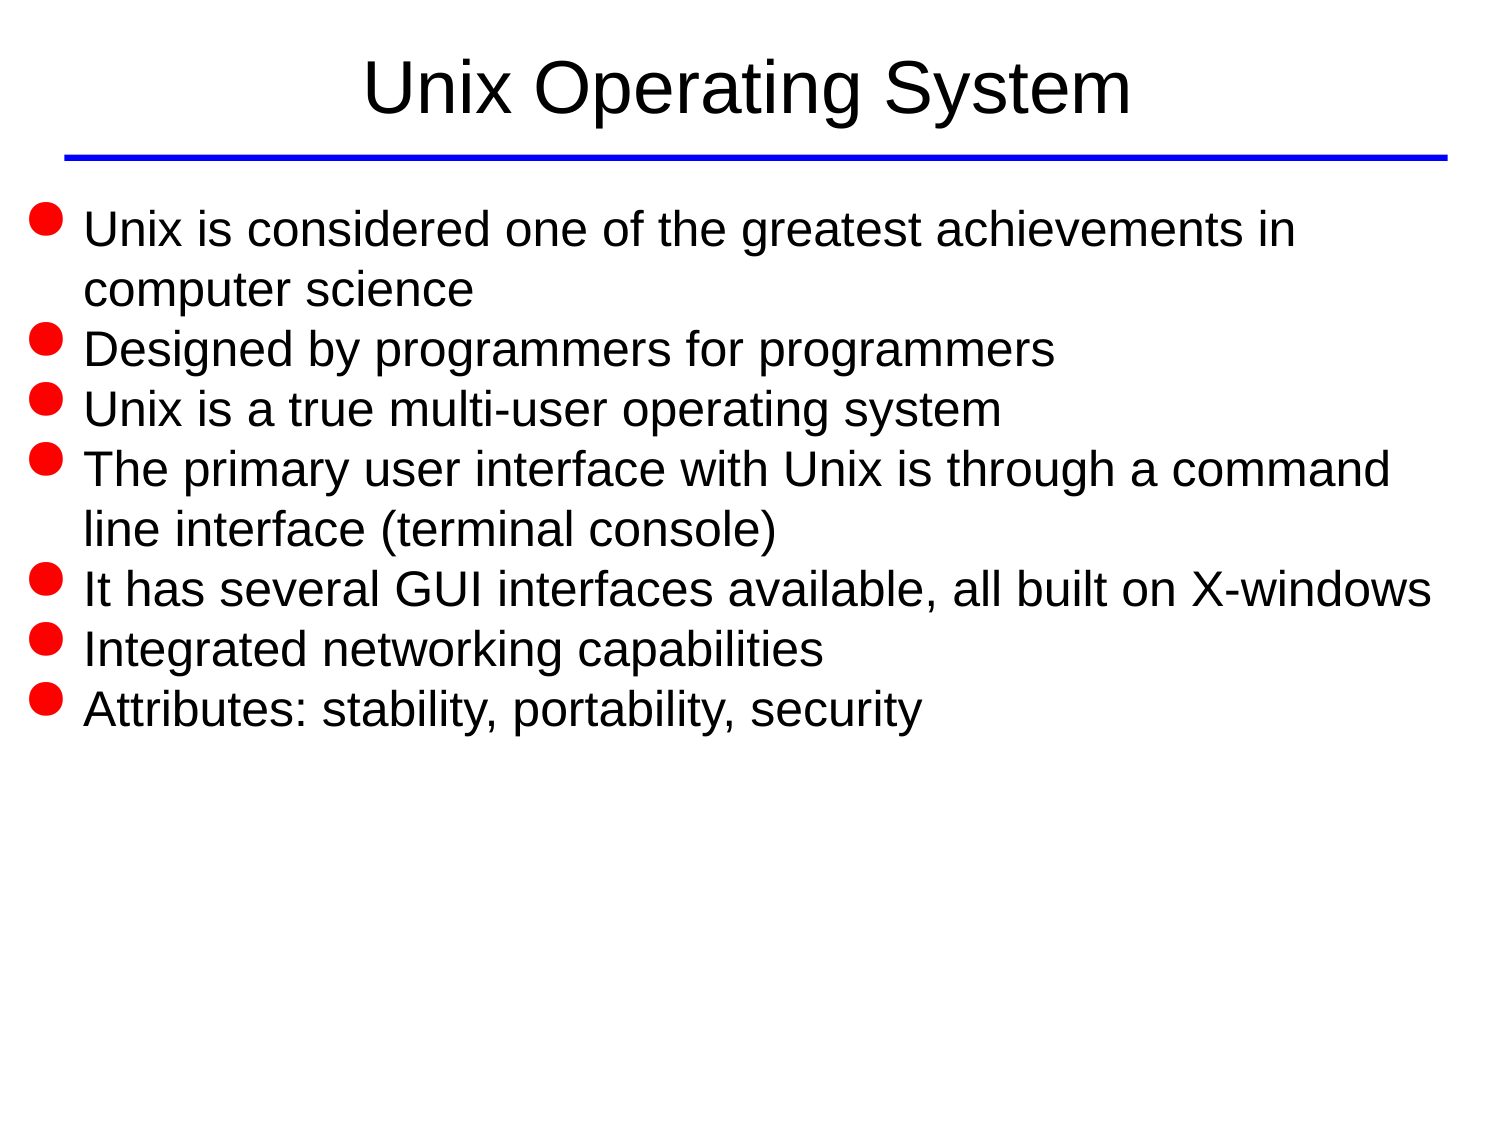

# Unix Operating System
Unix is considered one of the greatest achievements in computer science
Designed by programmers for programmers
Unix is a true multi-user operating system
The primary user interface with Unix is through a command line interface (terminal console)
It has several GUI interfaces available, all built on X-windows
Integrated networking capabilities
Attributes: stability, portability, security